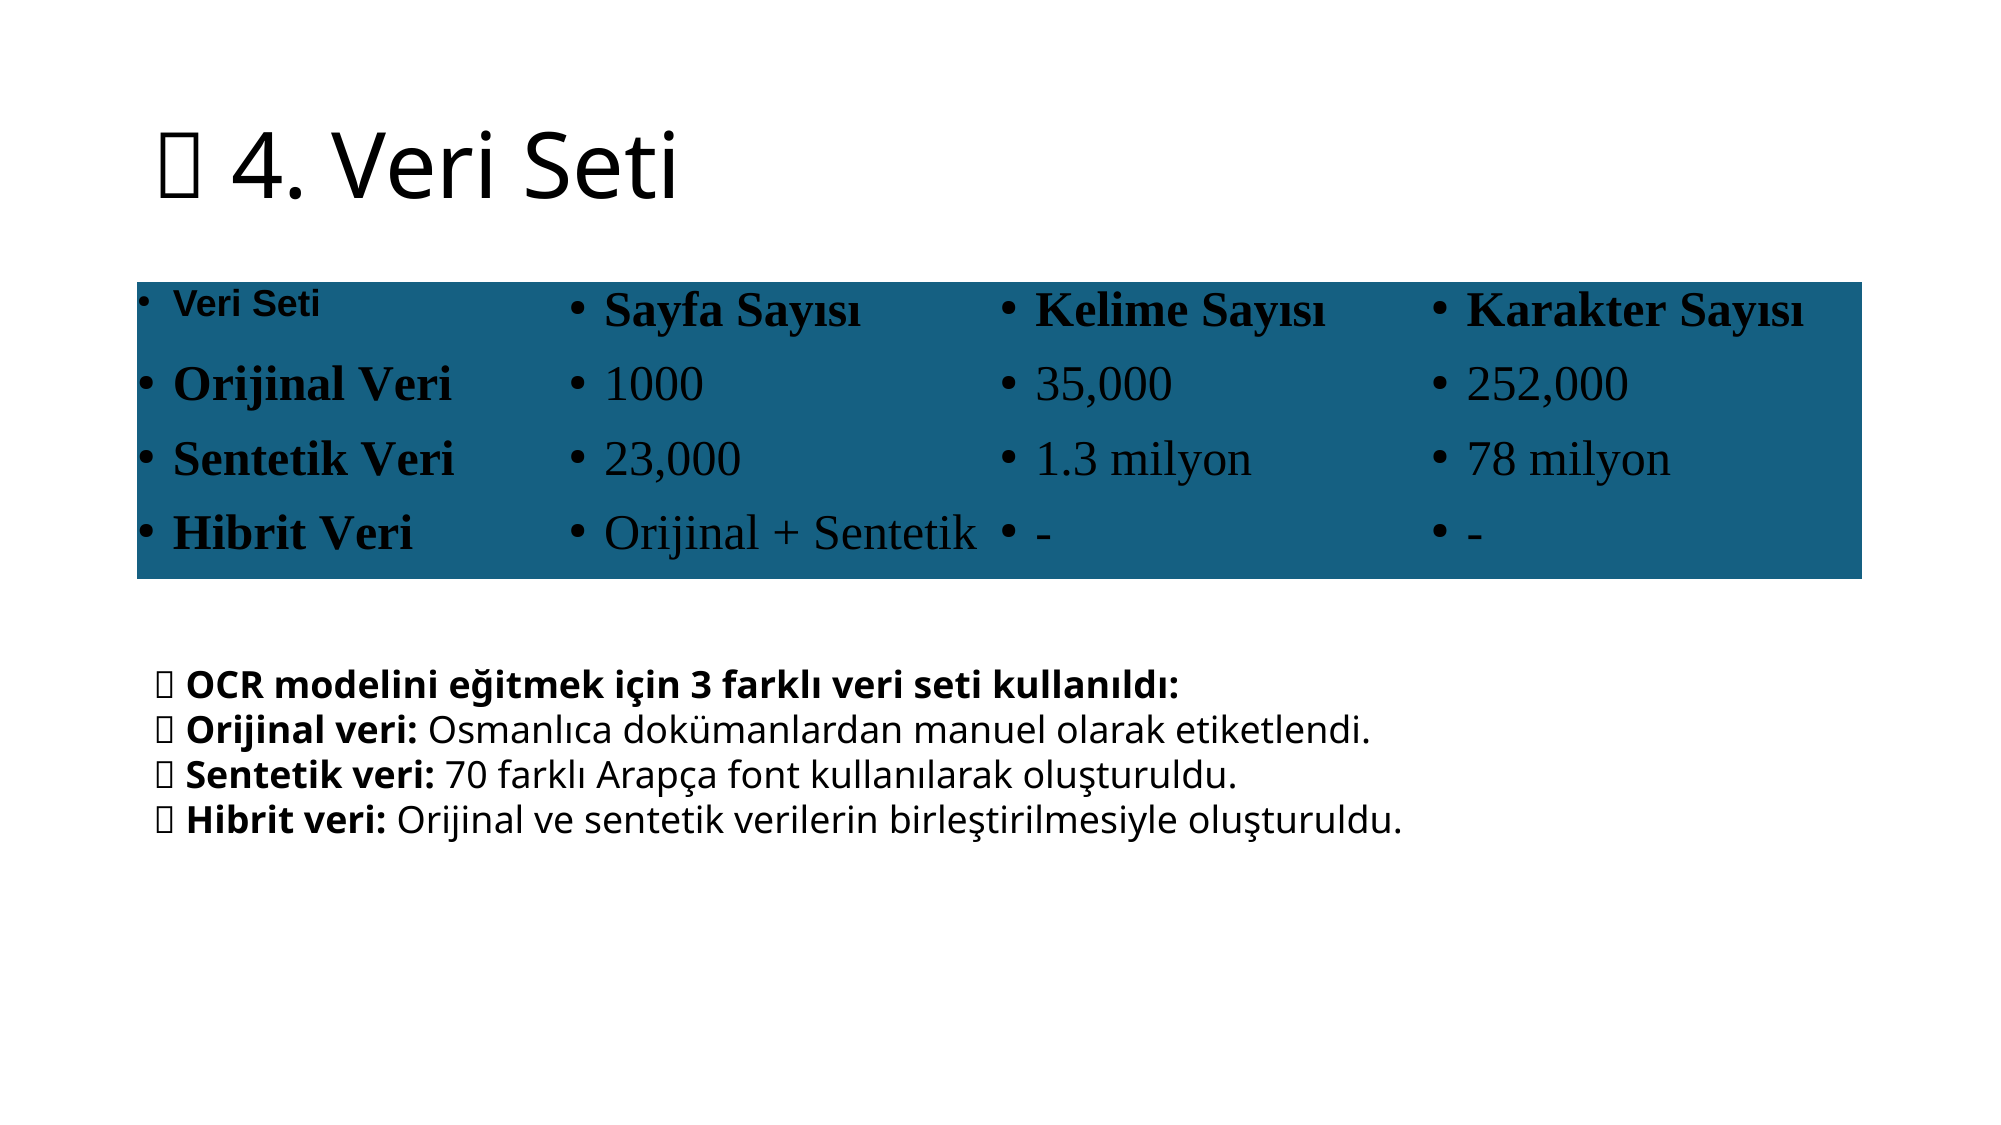

# 📌 4. Veri Seti
| Veri Seti | Sayfa Sayısı | Kelime Sayısı | Karakter Sayısı |
| --- | --- | --- | --- |
| Orijinal Veri | 1000 | 35,000 | 252,000 |
| Sentetik Veri | 23,000 | 1.3 milyon | 78 milyon |
| Hibrit Veri | Orijinal + Sentetik | - | - |
📌 OCR modelini eğitmek için 3 farklı veri seti kullanıldı:
📌 Orijinal veri: Osmanlıca dokümanlardan manuel olarak etiketlendi.
📌 Sentetik veri: 70 farklı Arapça font kullanılarak oluşturuldu.
📌 Hibrit veri: Orijinal ve sentetik verilerin birleştirilmesiyle oluşturuldu.